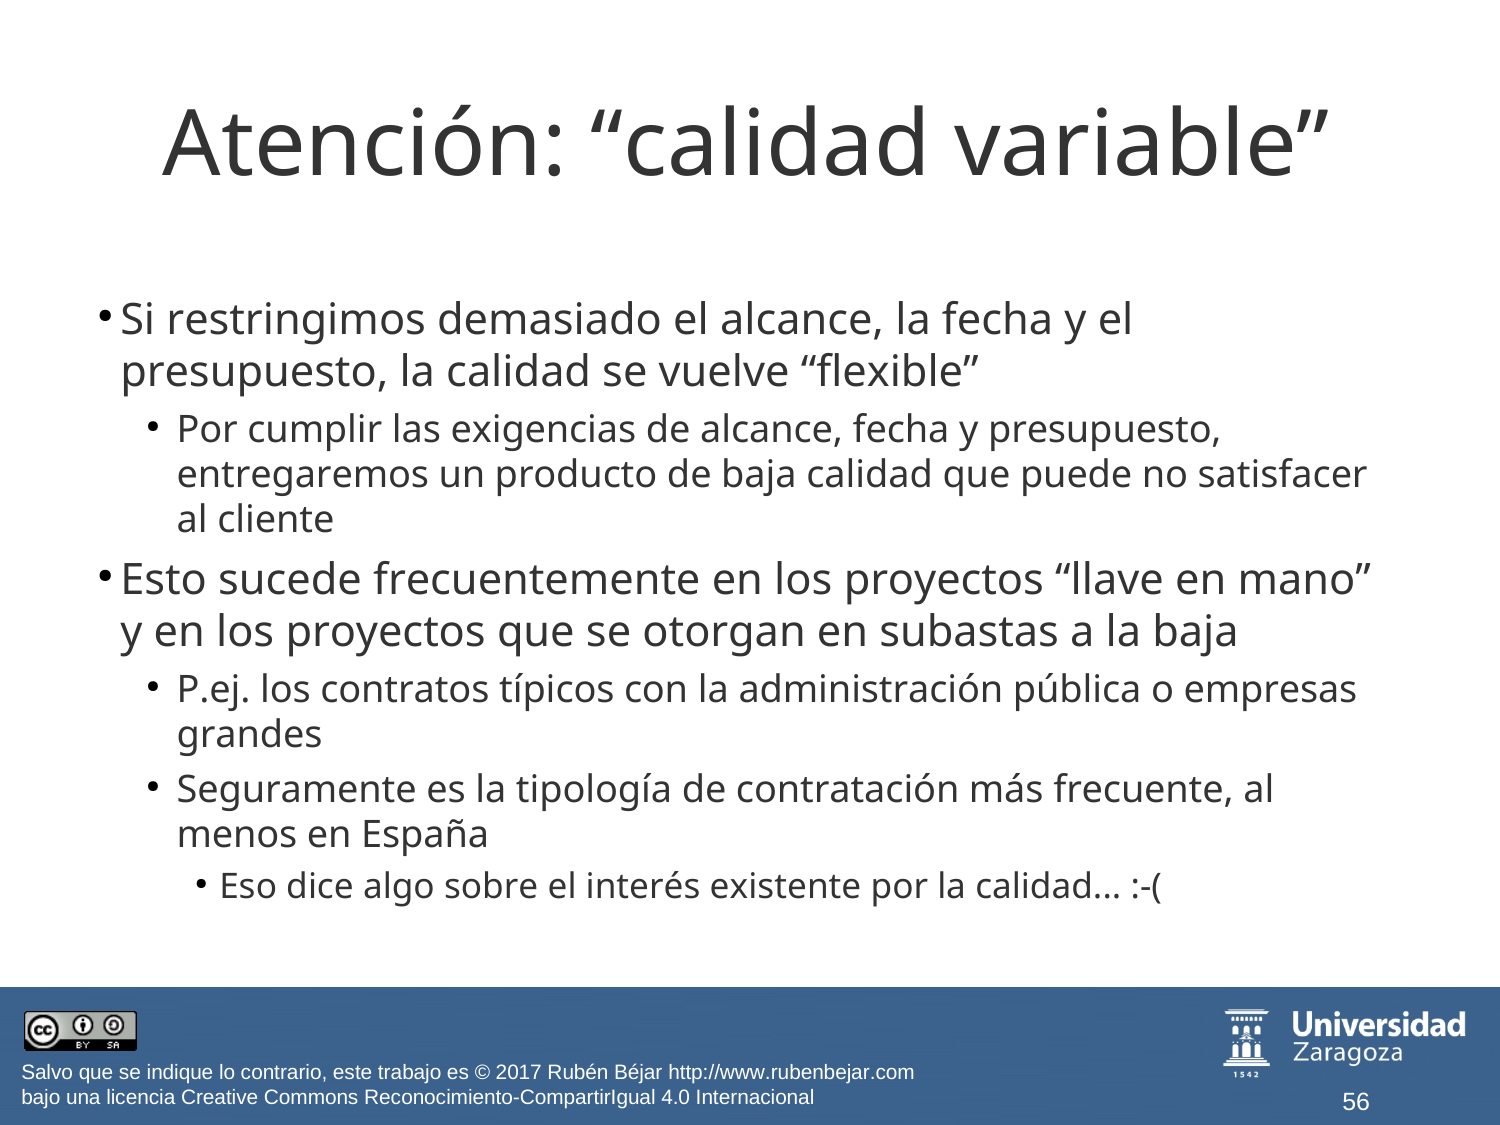

# Atención: “calidad variable”
Si restringimos demasiado el alcance, la fecha y el presupuesto, la calidad se vuelve “flexible”
Por cumplir las exigencias de alcance, fecha y presupuesto, entregaremos un producto de baja calidad que puede no satisfacer al cliente
Esto sucede frecuentemente en los proyectos “llave en mano” y en los proyectos que se otorgan en subastas a la baja
P.ej. los contratos típicos con la administración pública o empresas grandes
Seguramente es la tipología de contratación más frecuente, al menos en España
Eso dice algo sobre el interés existente por la calidad... :-(